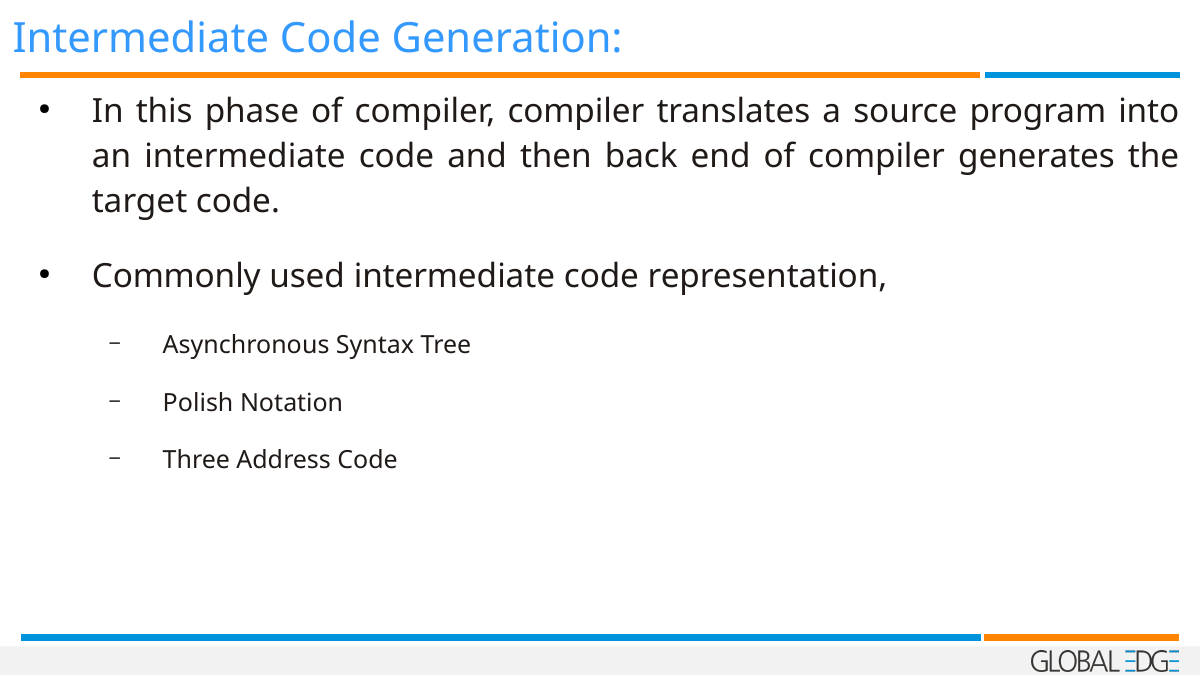

# Intermediate Code Generation:
In this phase of compiler, compiler translates a source program into an intermediate code and then back end of compiler generates the target code.
Commonly used intermediate code representation,
Asynchronous Syntax Tree
Polish Notation
Three Address Code